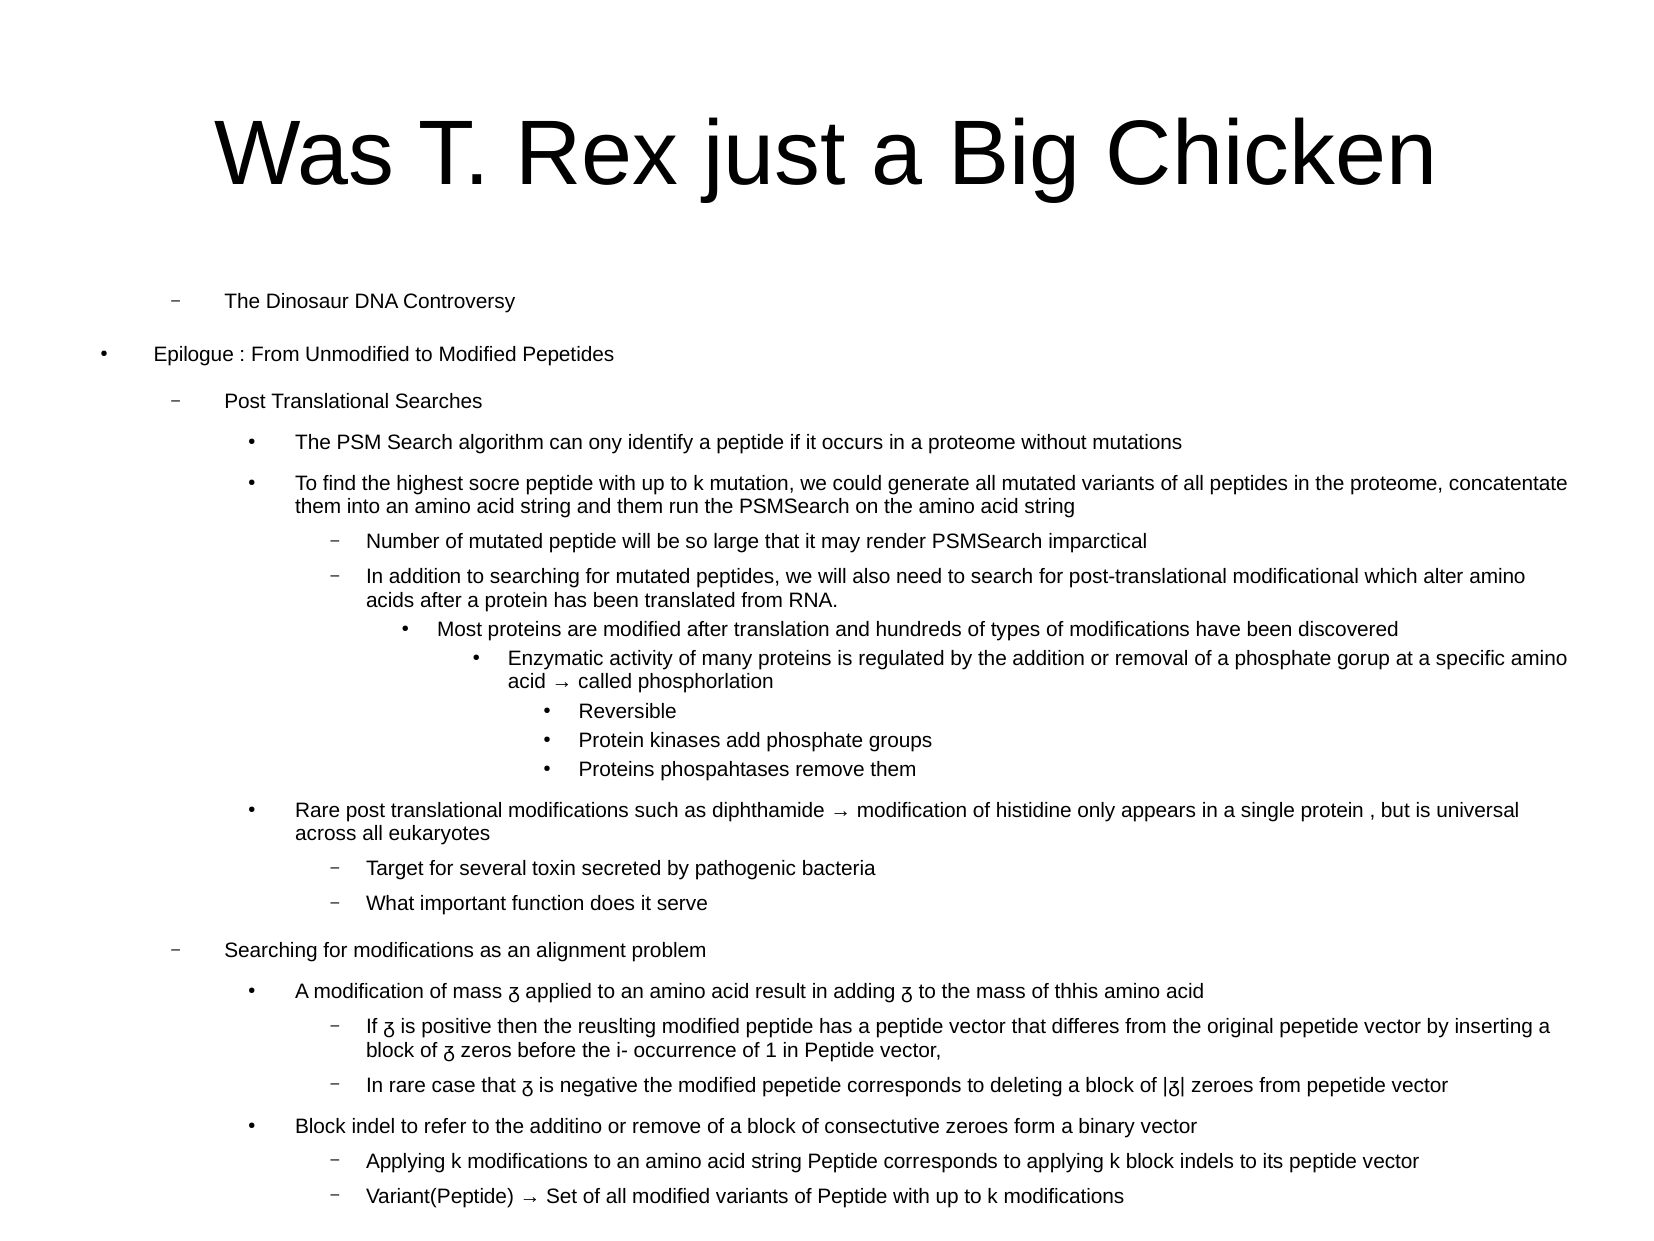

# Was T. Rex just a Big Chicken
The Dinosaur DNA Controversy
Epilogue : From Unmodified to Modified Pepetides
Post Translational Searches
The PSM Search algorithm can ony identify a peptide if it occurs in a proteome without mutations
To find the highest socre peptide with up to k mutation, we could generate all mutated variants of all peptides in the proteome, concatentate them into an amino acid string and them run the PSMSearch on the amino acid string
Number of mutated peptide will be so large that it may render PSMSearch imparctical
In addition to searching for mutated peptides, we will also need to search for post-translational modificational which alter amino acids after a protein has been translated from RNA.
Most proteins are modified after translation and hundreds of types of modifications have been discovered
Enzymatic activity of many proteins is regulated by the addition or removal of a phosphate gorup at a specific amino acid → called phosphorlation
Reversible
Protein kinases add phosphate groups
Proteins phospahtases remove them
Rare post translational modifications such as diphthamide → modification of histidine only appears in a single protein , but is universal across all eukaryotes
Target for several toxin secreted by pathogenic bacteria
What important function does it serve
Searching for modifications as an alignment problem
A modification of mass ᵹ applied to an amino acid result in adding ᵹ to the mass of thhis amino acid
If ᵹ is positive then the reuslting modified peptide has a peptide vector that differes from the original pepetide vector by inserting a block of ᵹ zeros before the i- occurrence of 1 in Peptide vector,
In rare case that ᵹ is negative the modified pepetide corresponds to deleting a block of |ᵹ| zeroes from pepetide vector
Block indel to refer to the additino or remove of a block of consectutive zeroes form a binary vector
Applying k modifications to an amino acid string Peptide corresponds to applying k block indels to its peptide vector
Variant(Peptide) → Set of all modified variants of Peptide with up to k modifications